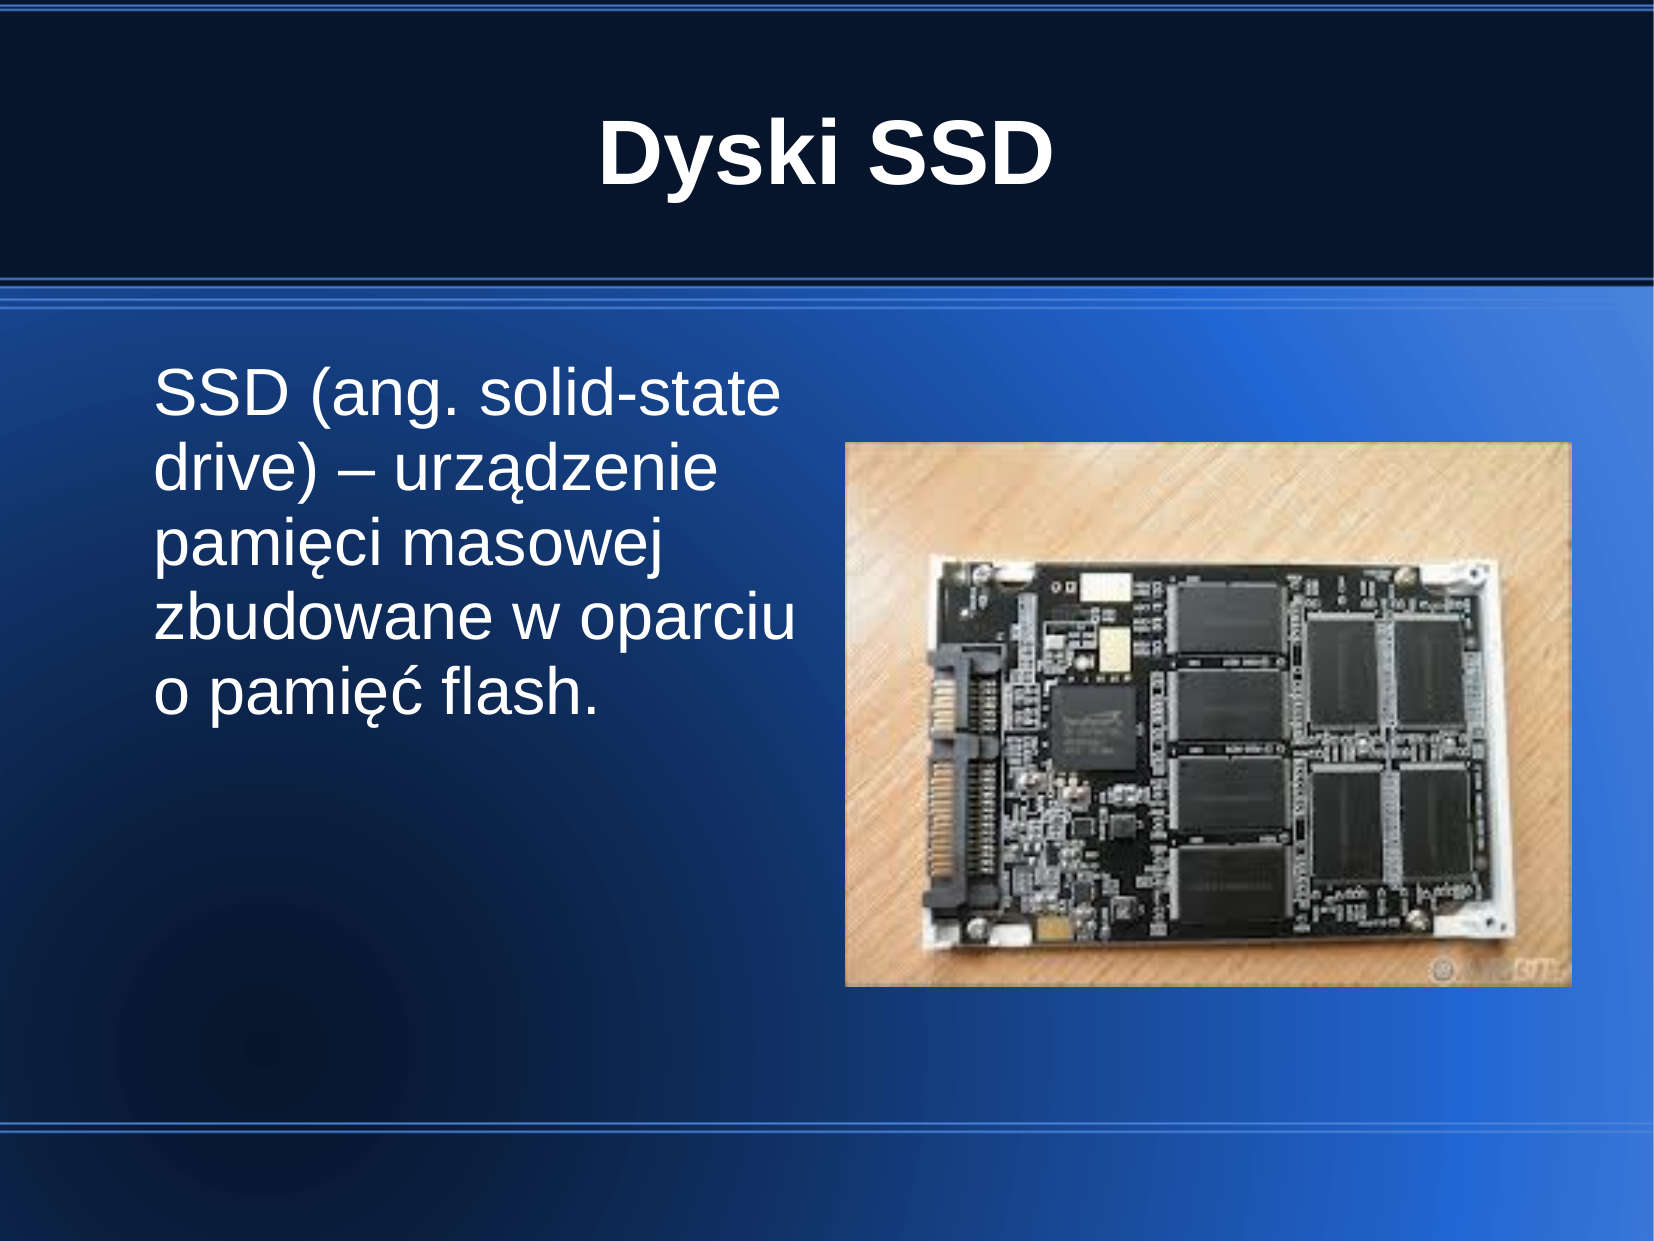

# Dyski SSD
SSD (ang. solid-state drive) – urządzenie pamięci masowej zbudowane w oparciu o pamięć flash.